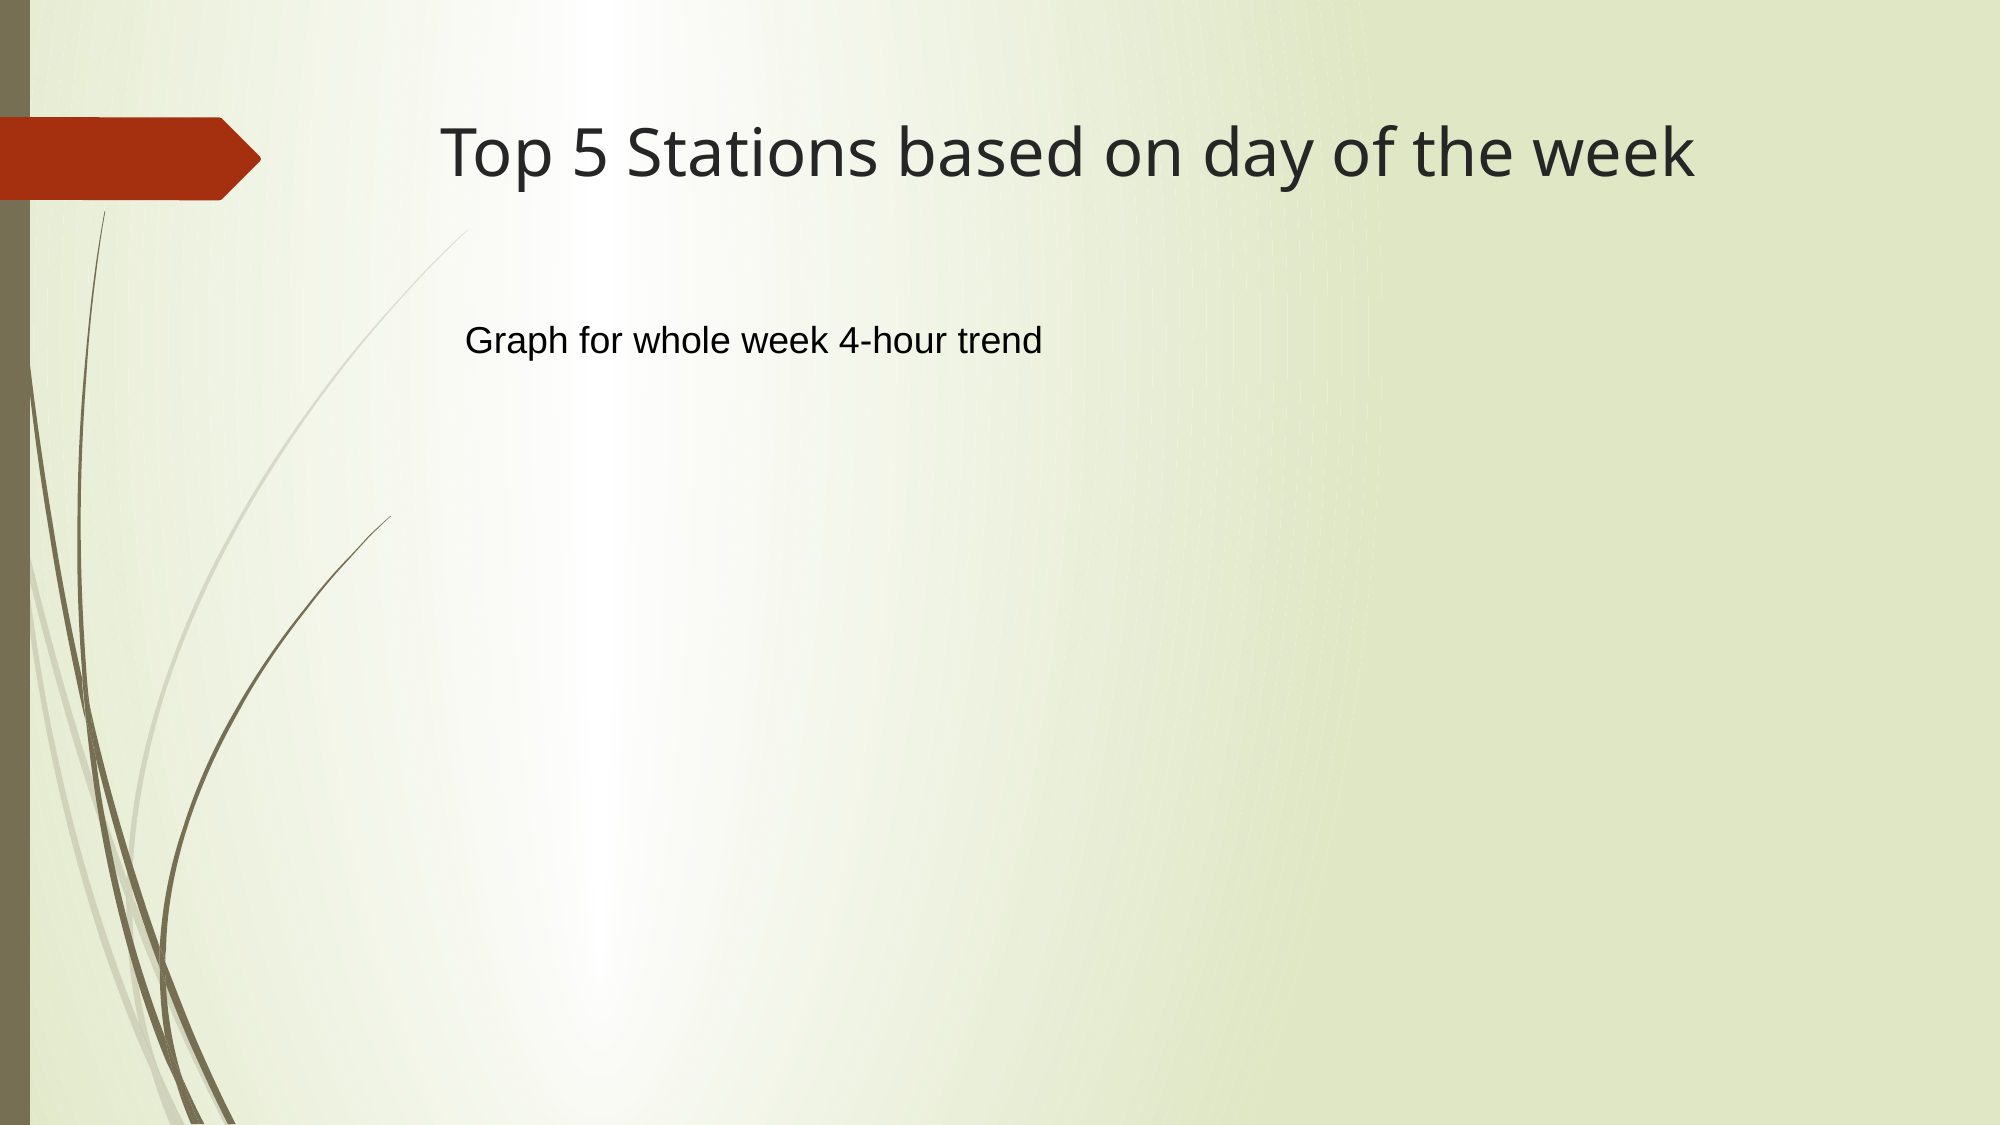

# Top 5 Stations based on day of the week
Graph for whole week 4-hour trend